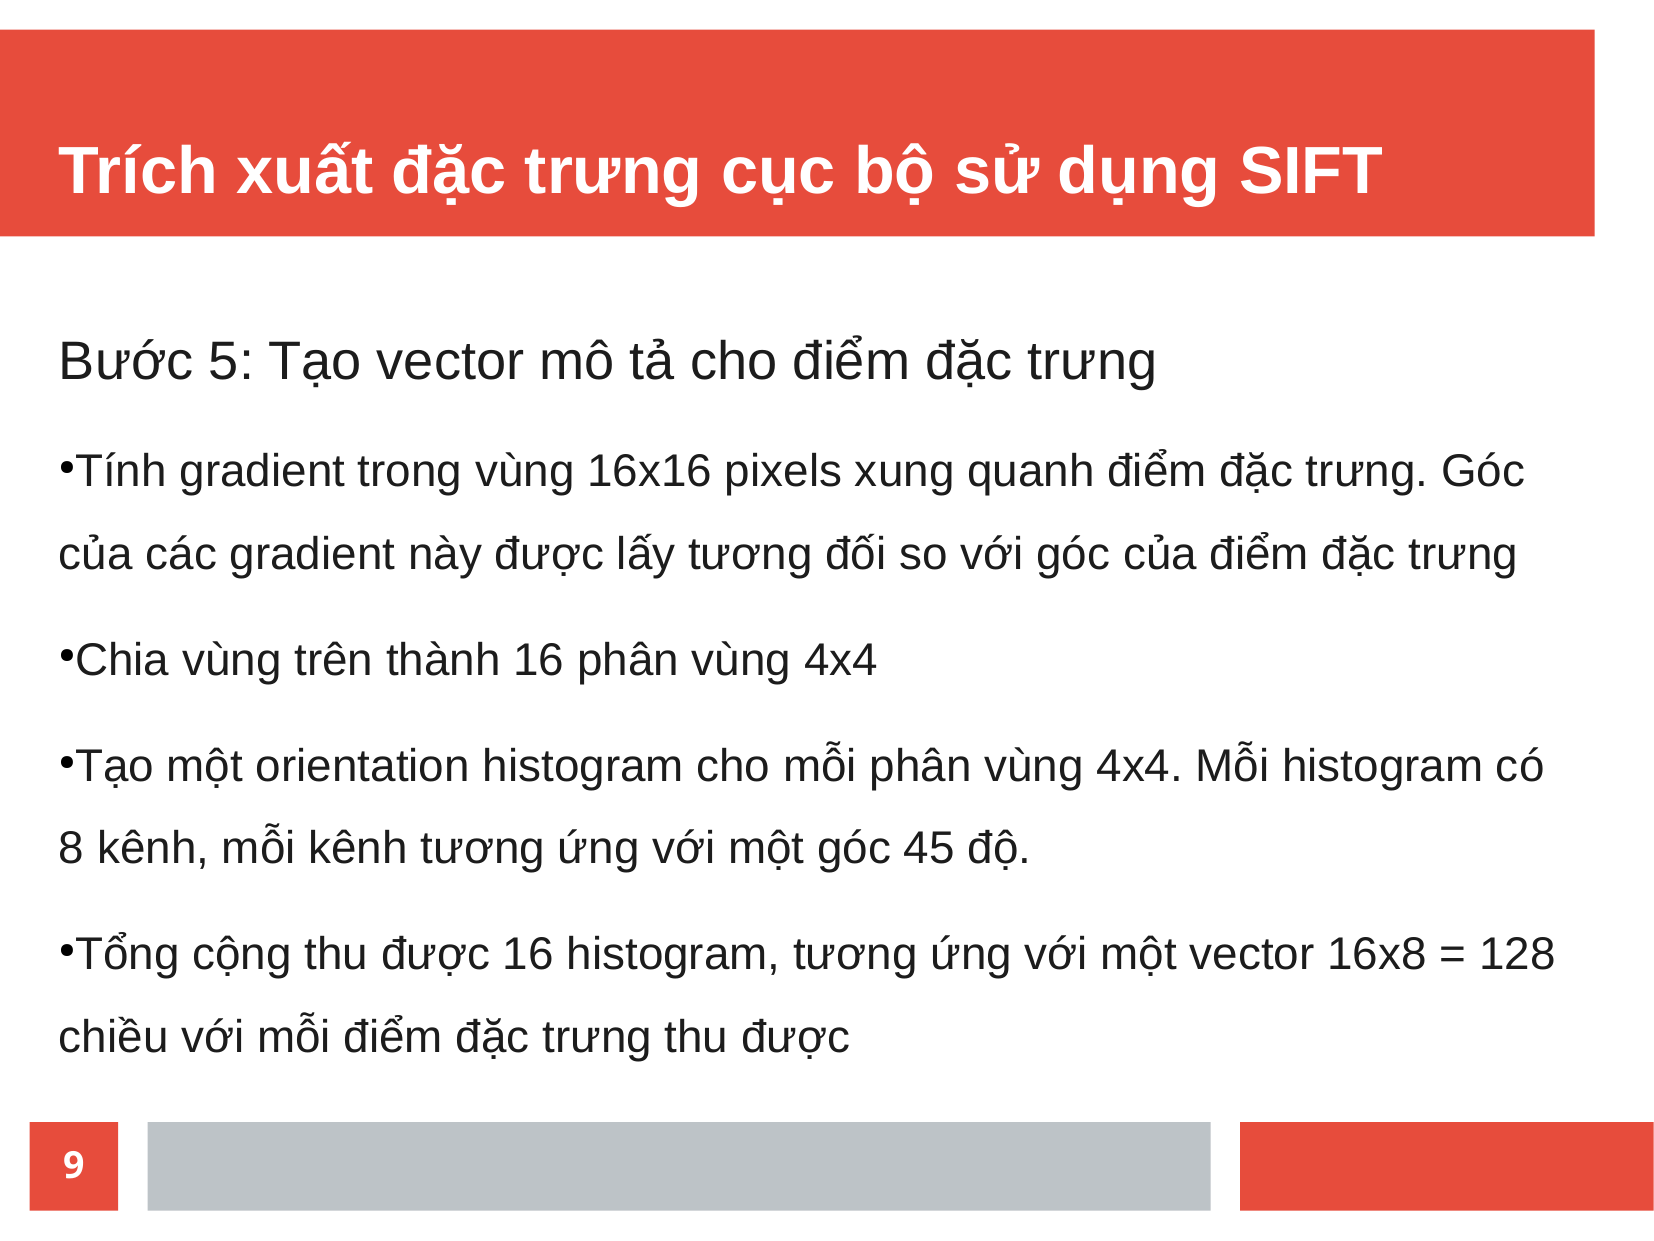

# Trích xuất đặc trưng cục bộ sử dụng SIFT
Bước 5: Tạo vector mô tả cho điểm đặc trưng
Tính gradient trong vùng 16x16 pixels xung quanh điểm đặc trưng. Góc của các gradient này được lấy tương đối so với góc của điểm đặc trưng
Chia vùng trên thành 16 phân vùng 4x4
Tạo một orientation histogram cho mỗi phân vùng 4x4. Mỗi histogram có 8 kênh, mỗi kênh tương ứng với một góc 45 độ.
Tổng cộng thu được 16 histogram, tương ứng với một vector 16x8 = 128 chiều với mỗi điểm đặc trưng thu được